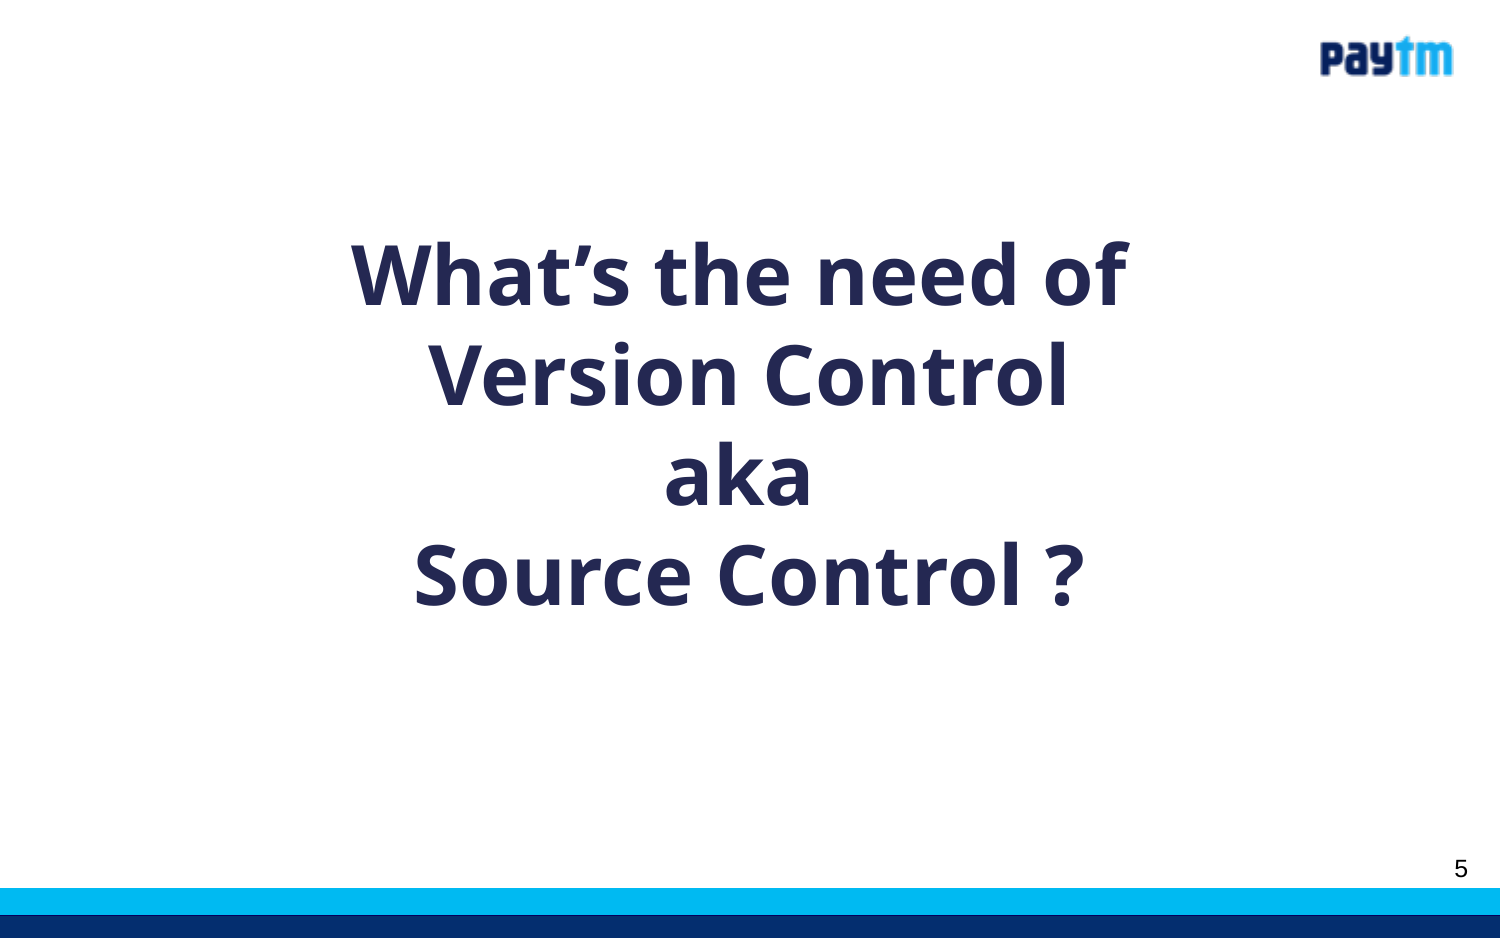

# What’s the need of Version Control aka Source Control ?